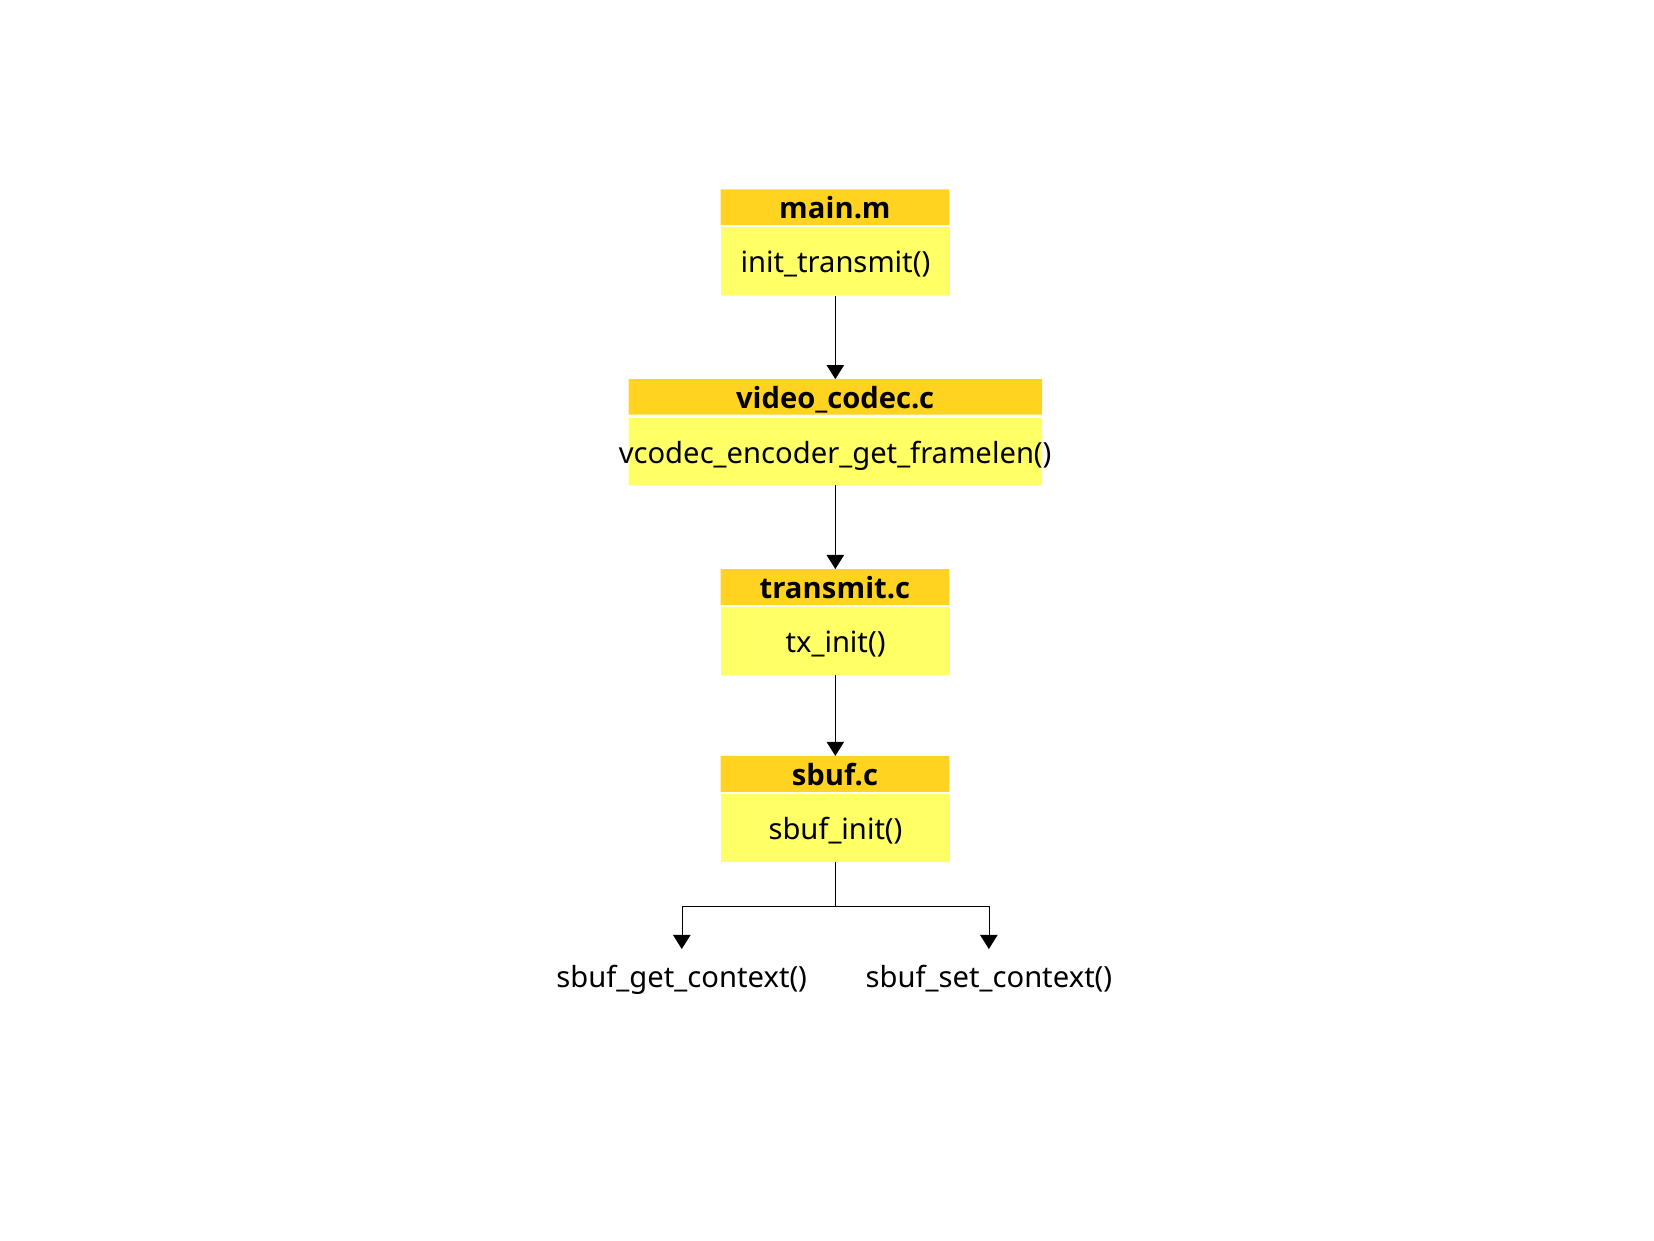

main.m
init_transmit()
video_codec.c
vcodec_encoder_get_framelen()
transmit.c
tx_init()
sbuf.c
sbuf_init()
sbuf_get_context()
sbuf_set_context()